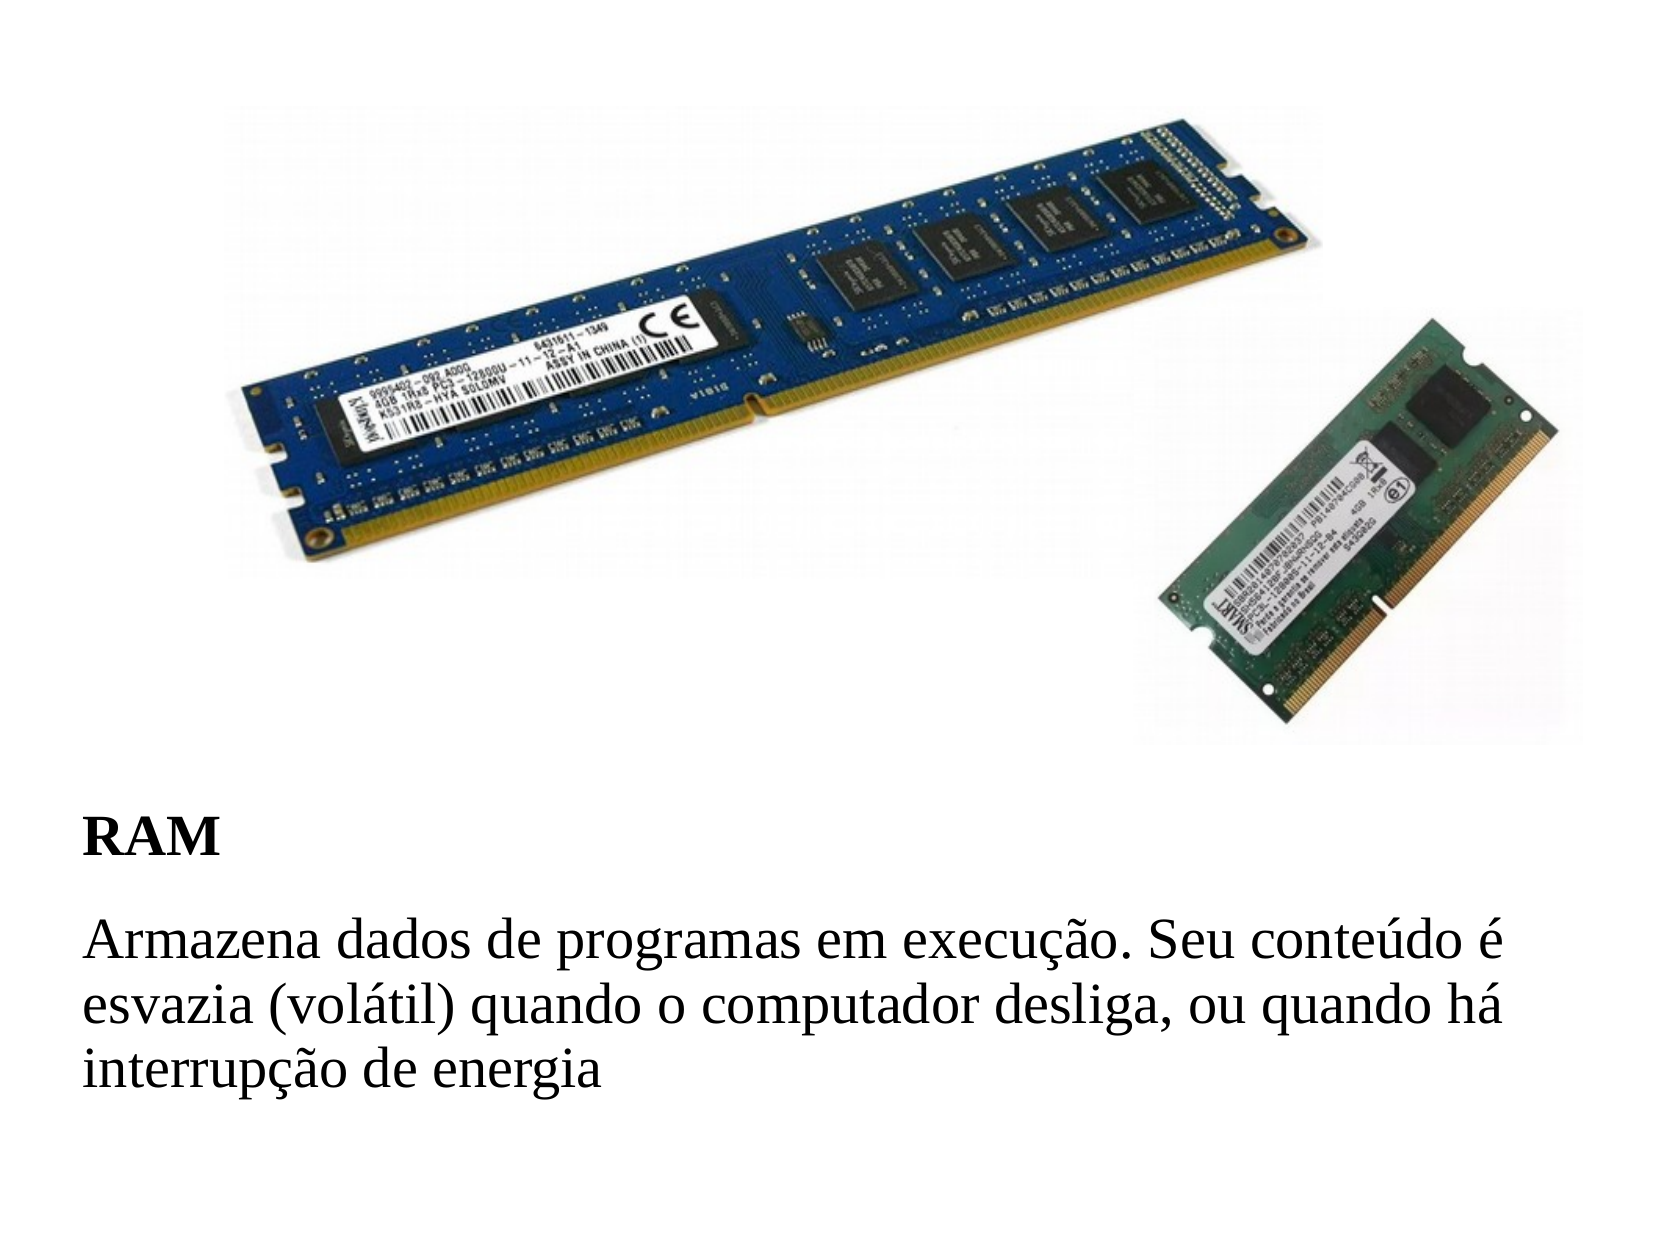

# RAM
Armazena dados de programas em execução. Seu conteúdo é esvazia (volátil) quando o computador desliga, ou quando há interrupção de energia